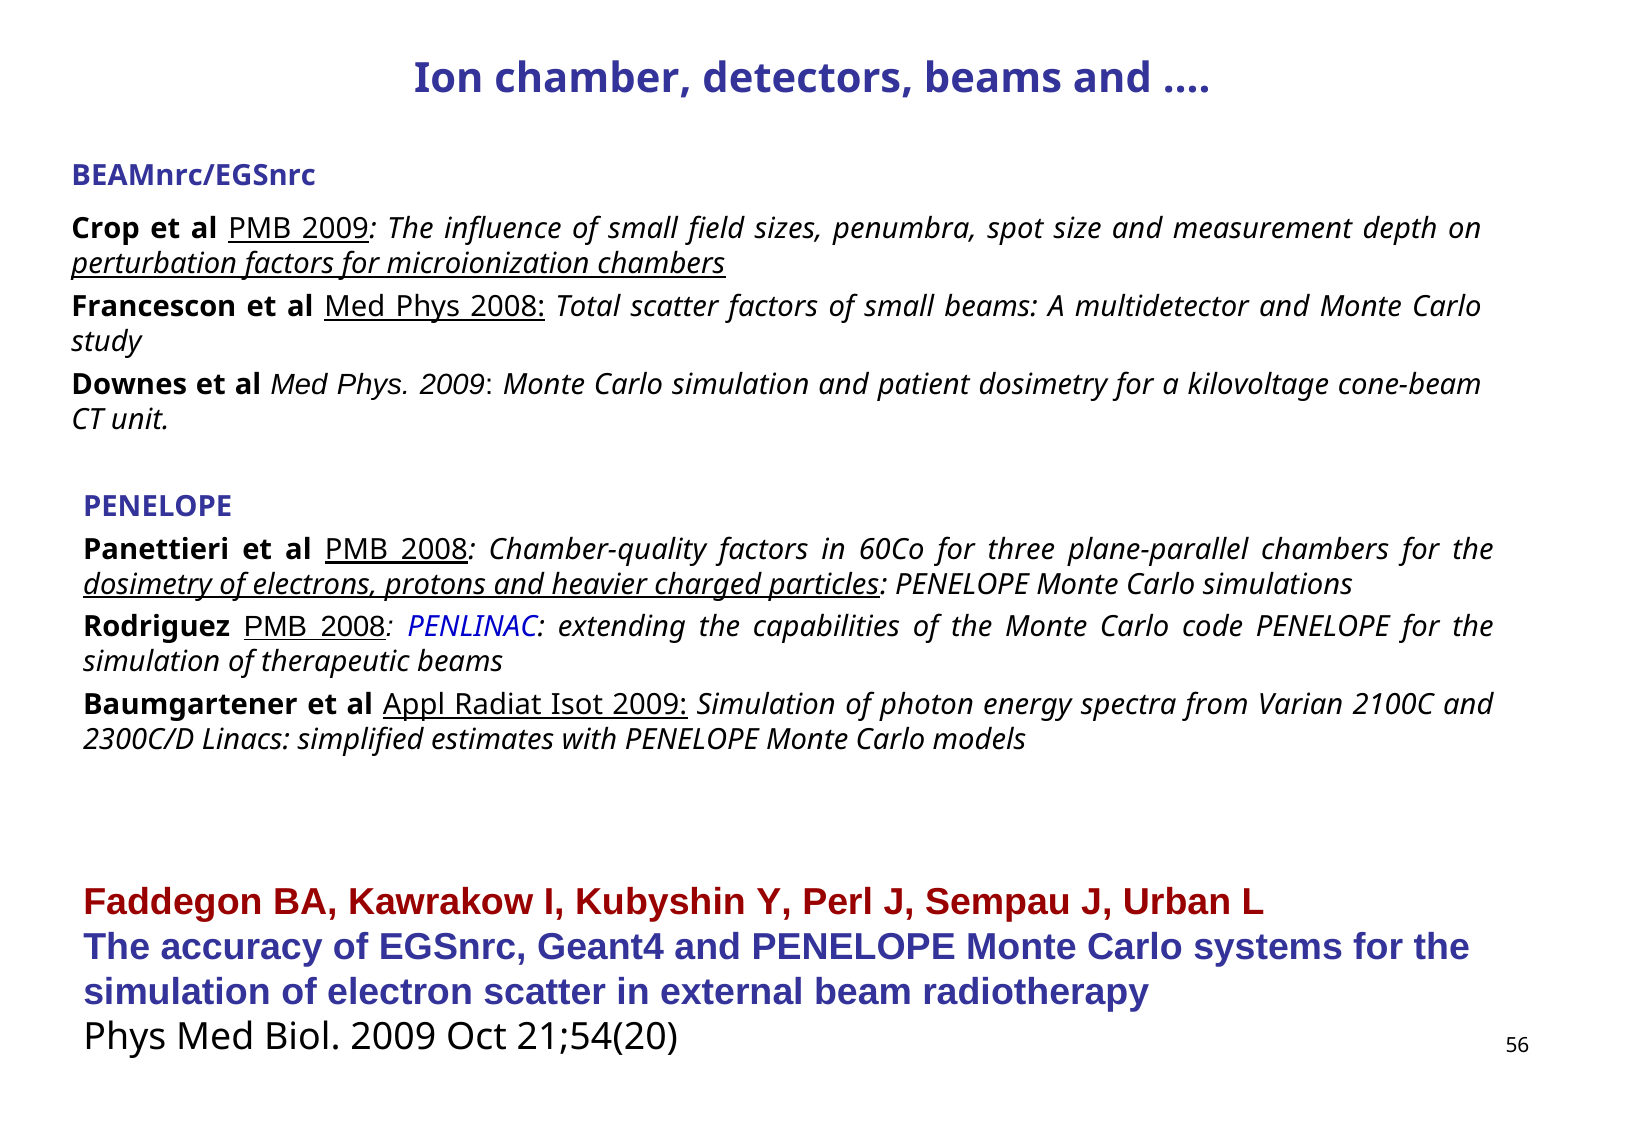

Ion chamber, detectors, beams and ….
BEAMnrc/EGSnrc
Crop et al PMB 2009: The influence of small field sizes, penumbra, spot size and measurement depth on perturbation factors for microionization chambers
Francescon et al Med Phys 2008: Total scatter factors of small beams: A multidetector and Monte Carlo study
Downes et al Med Phys. 2009: Monte Carlo simulation and patient dosimetry for a kilovoltage cone-beam CT unit.
PENELOPE
Panettieri et al PMB 2008: Chamber-quality factors in 60Co for three plane-parallel chambers for the dosimetry of electrons, protons and heavier charged particles: PENELOPE Monte Carlo simulations
Rodriguez PMB 2008: PENLINAC: extending the capabilities of the Monte Carlo code PENELOPE for the simulation of therapeutic beams
Baumgartener et al Appl Radiat Isot 2009: Simulation of photon energy spectra from Varian 2100C and 2300C/D Linacs: simplified estimates with PENELOPE Monte Carlo models
Faddegon BA, Kawrakow I, Kubyshin Y, Perl J, Sempau J, Urban L
The accuracy of EGSnrc, Geant4 and PENELOPE Monte Carlo systems for the simulation of electron scatter in external beam radiotherapy
Phys Med Biol. 2009 Oct 21;54(20)
56